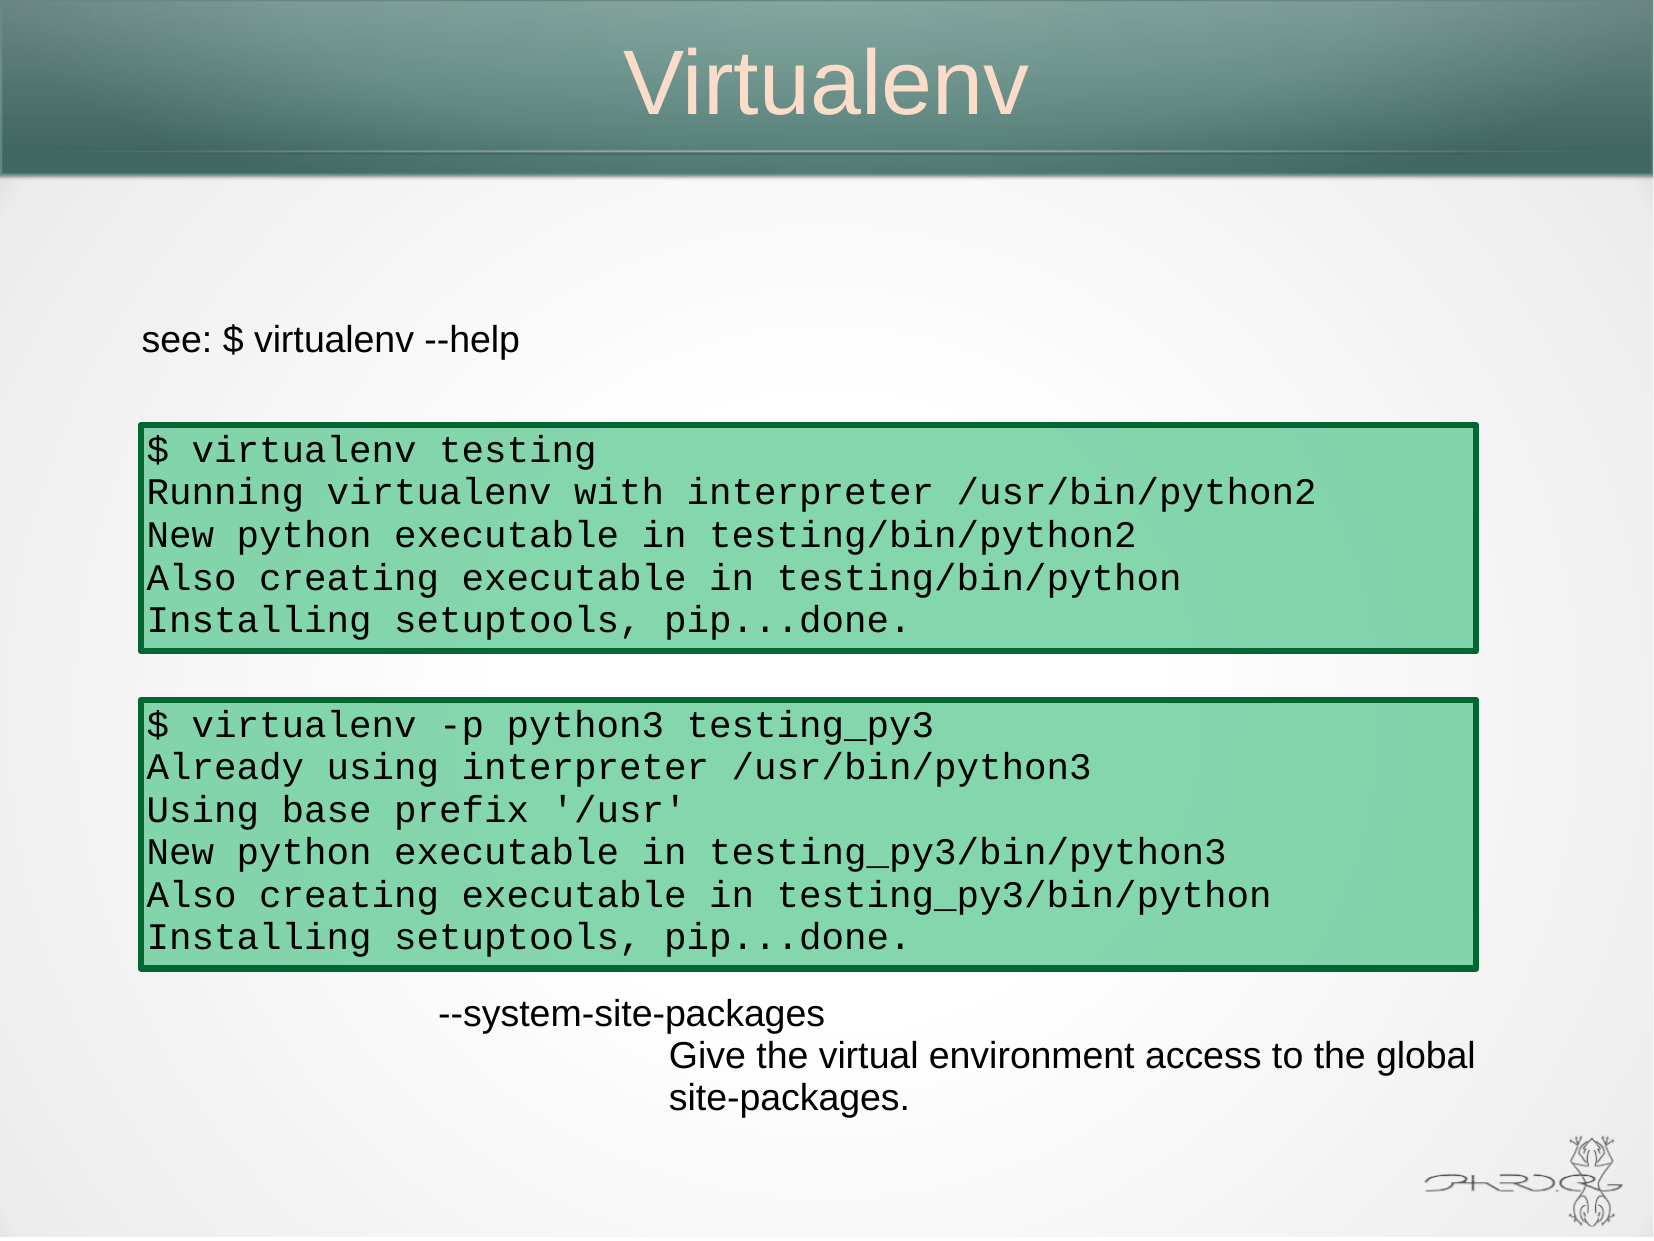

# Virtualenv
see: $ virtualenv --help
$ virtualenv testing
Running virtualenv with interpreter /usr/bin/python2
New python executable in testing/bin/python2
Also creating executable in testing/bin/python
Installing setuptools, pip...done.
$ virtualenv -p python3 testing_py3
Already using interpreter /usr/bin/python3
Using base prefix '/usr'
New python executable in testing_py3/bin/python3
Also creating executable in testing_py3/bin/python
Installing setuptools, pip...done.
 --system-site-packages
 Give the virtual environment access to the global
 site-packages.